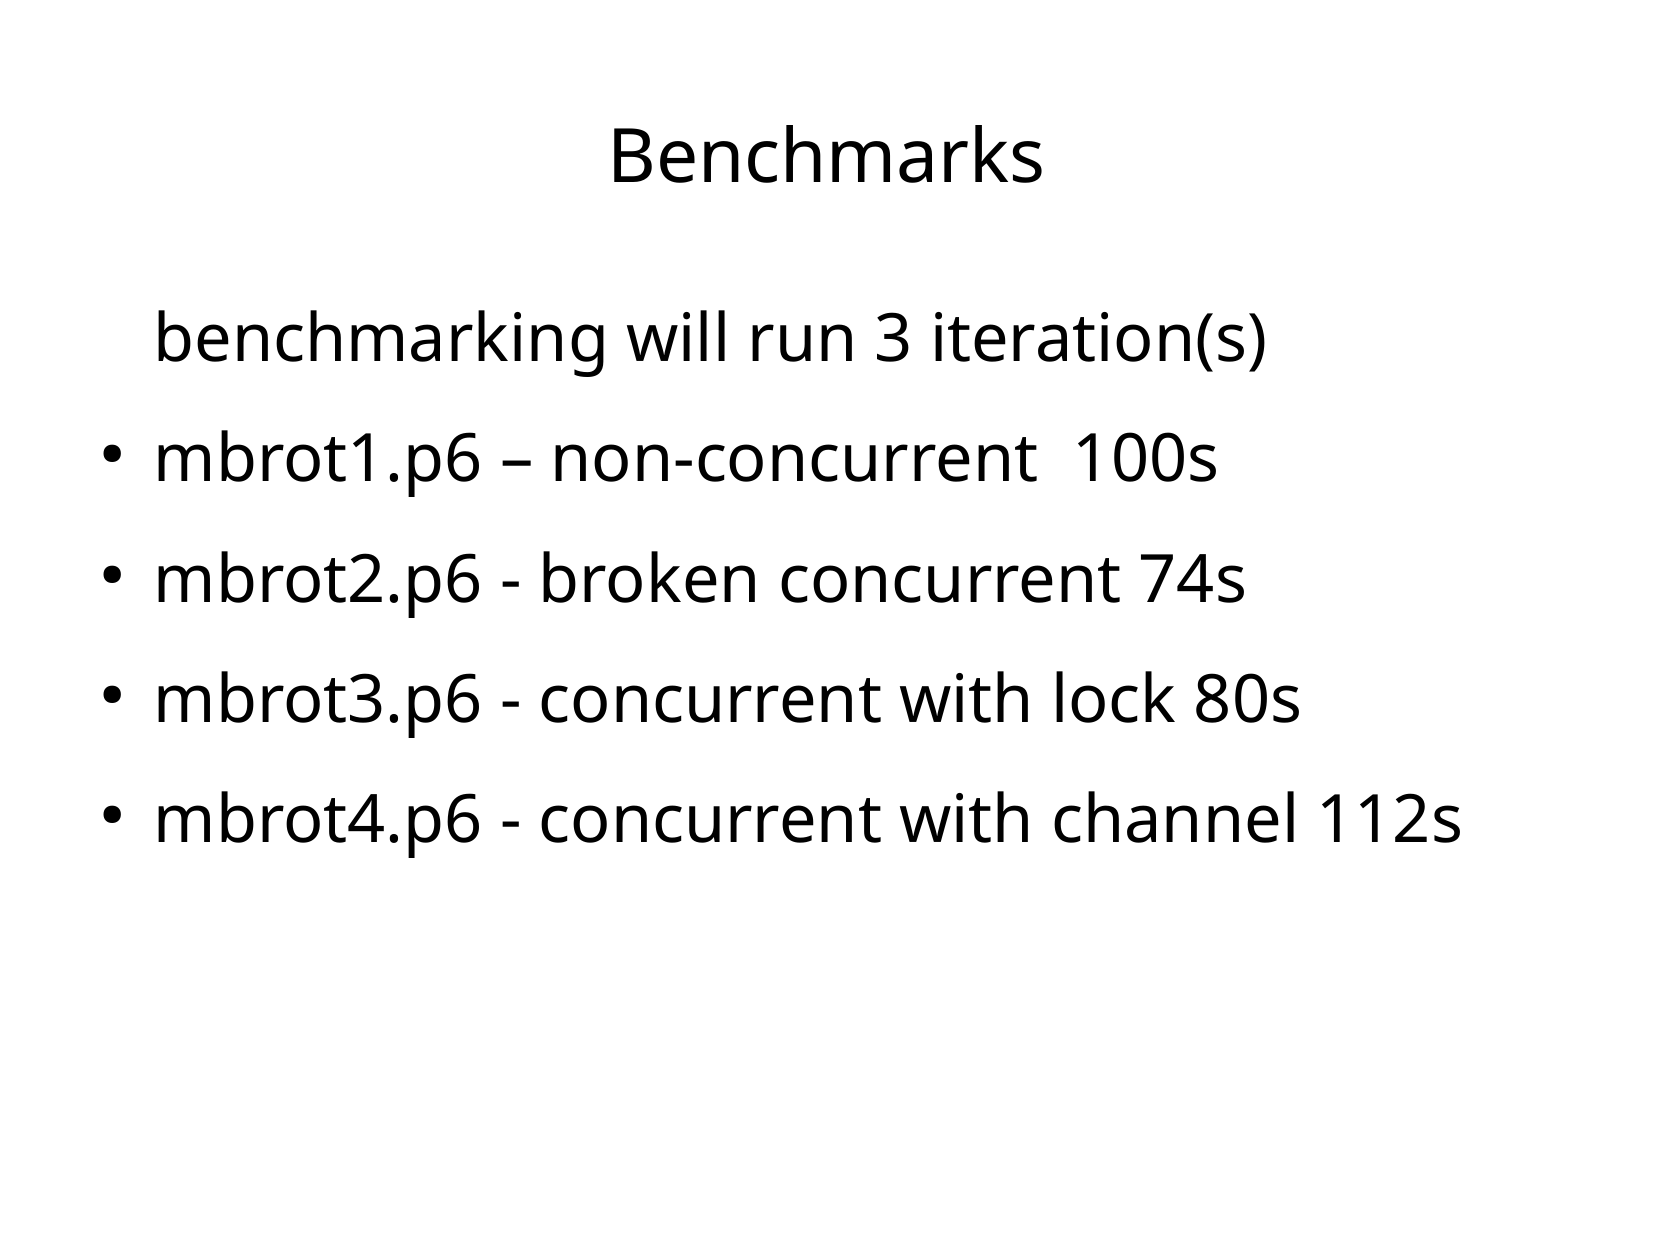

# Benchmarks
benchmarking will run 3 iteration(s)
mbrot1.p6 – non-concurrent 100s
mbrot2.p6 - broken concurrent 74s
mbrot3.p6 - concurrent with lock 80s
mbrot4.p6 - concurrent with channel 112s